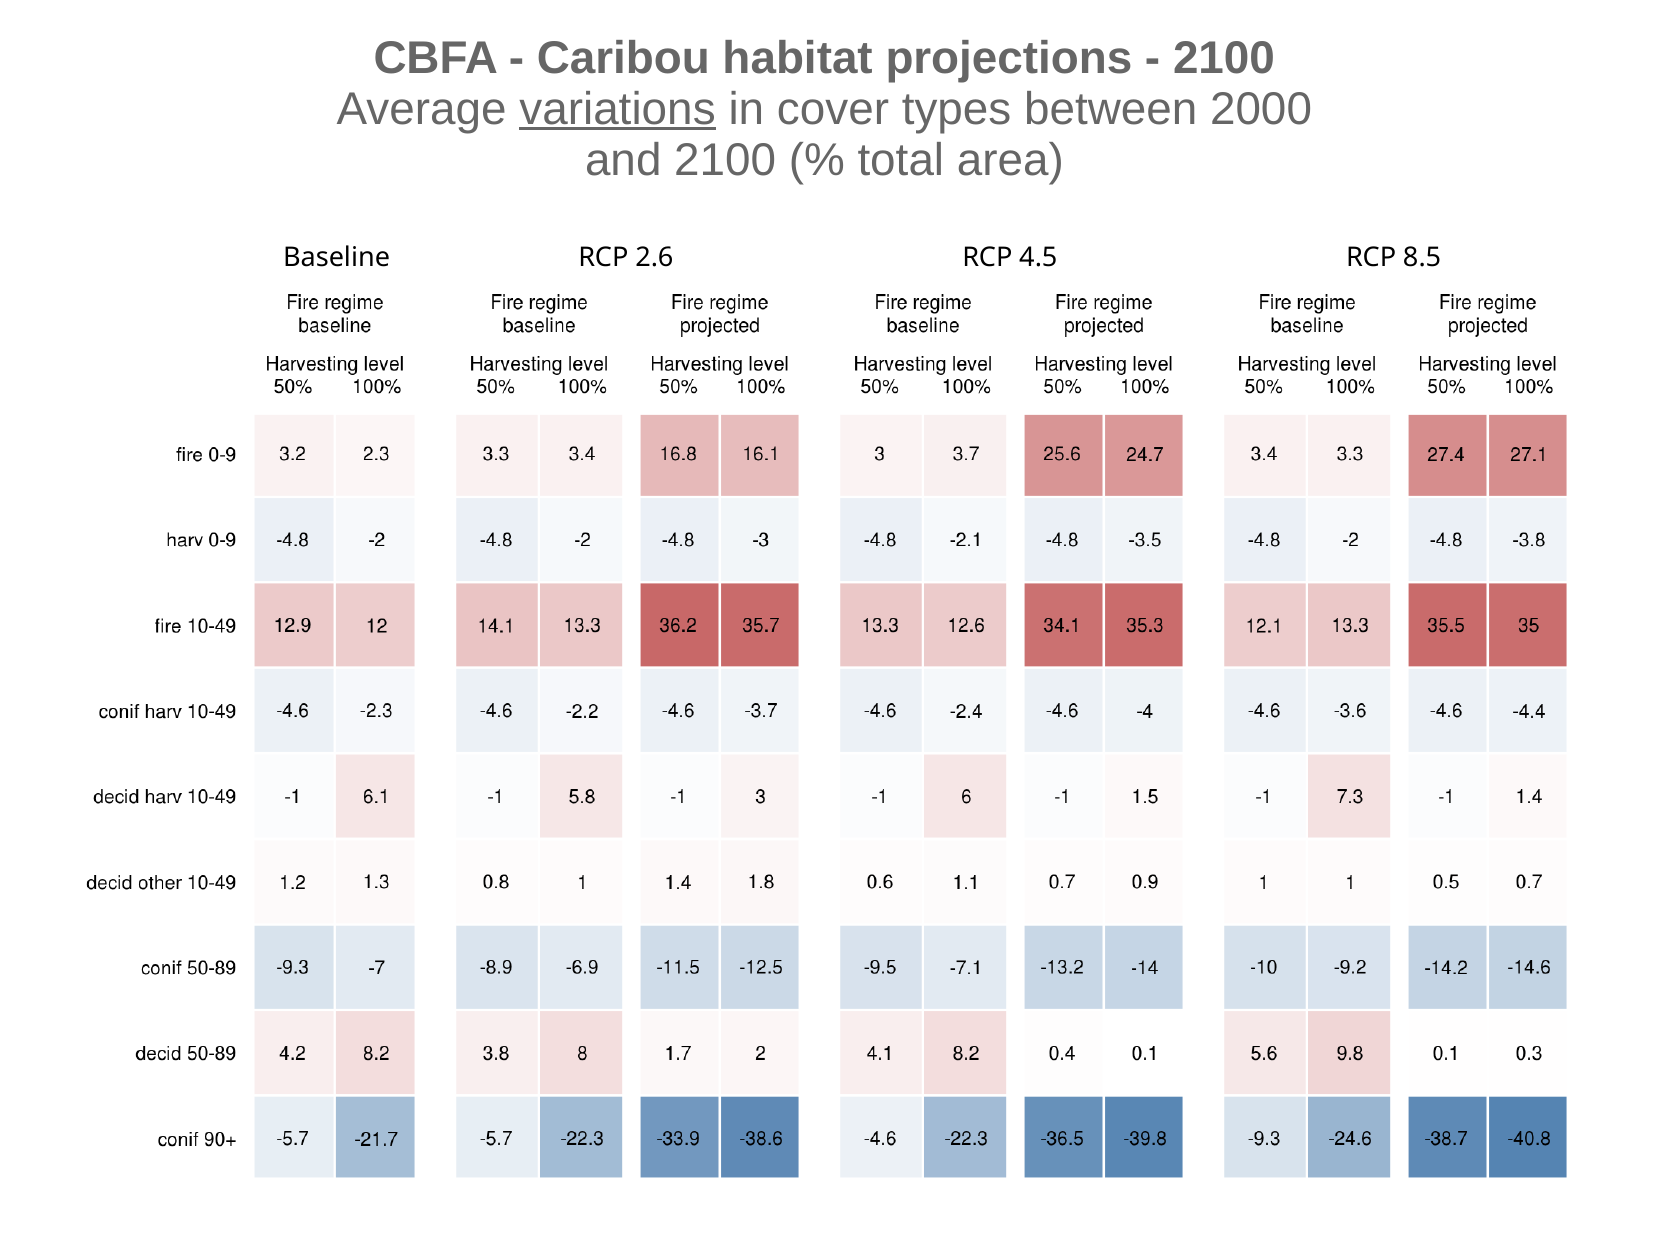

CBFA - Caribou habitat projections - 2100
Average variations in cover types between 2000 and 2100 (% total area)
Baseline
RCP 8.5
RCP 4.5
RCP 2.6